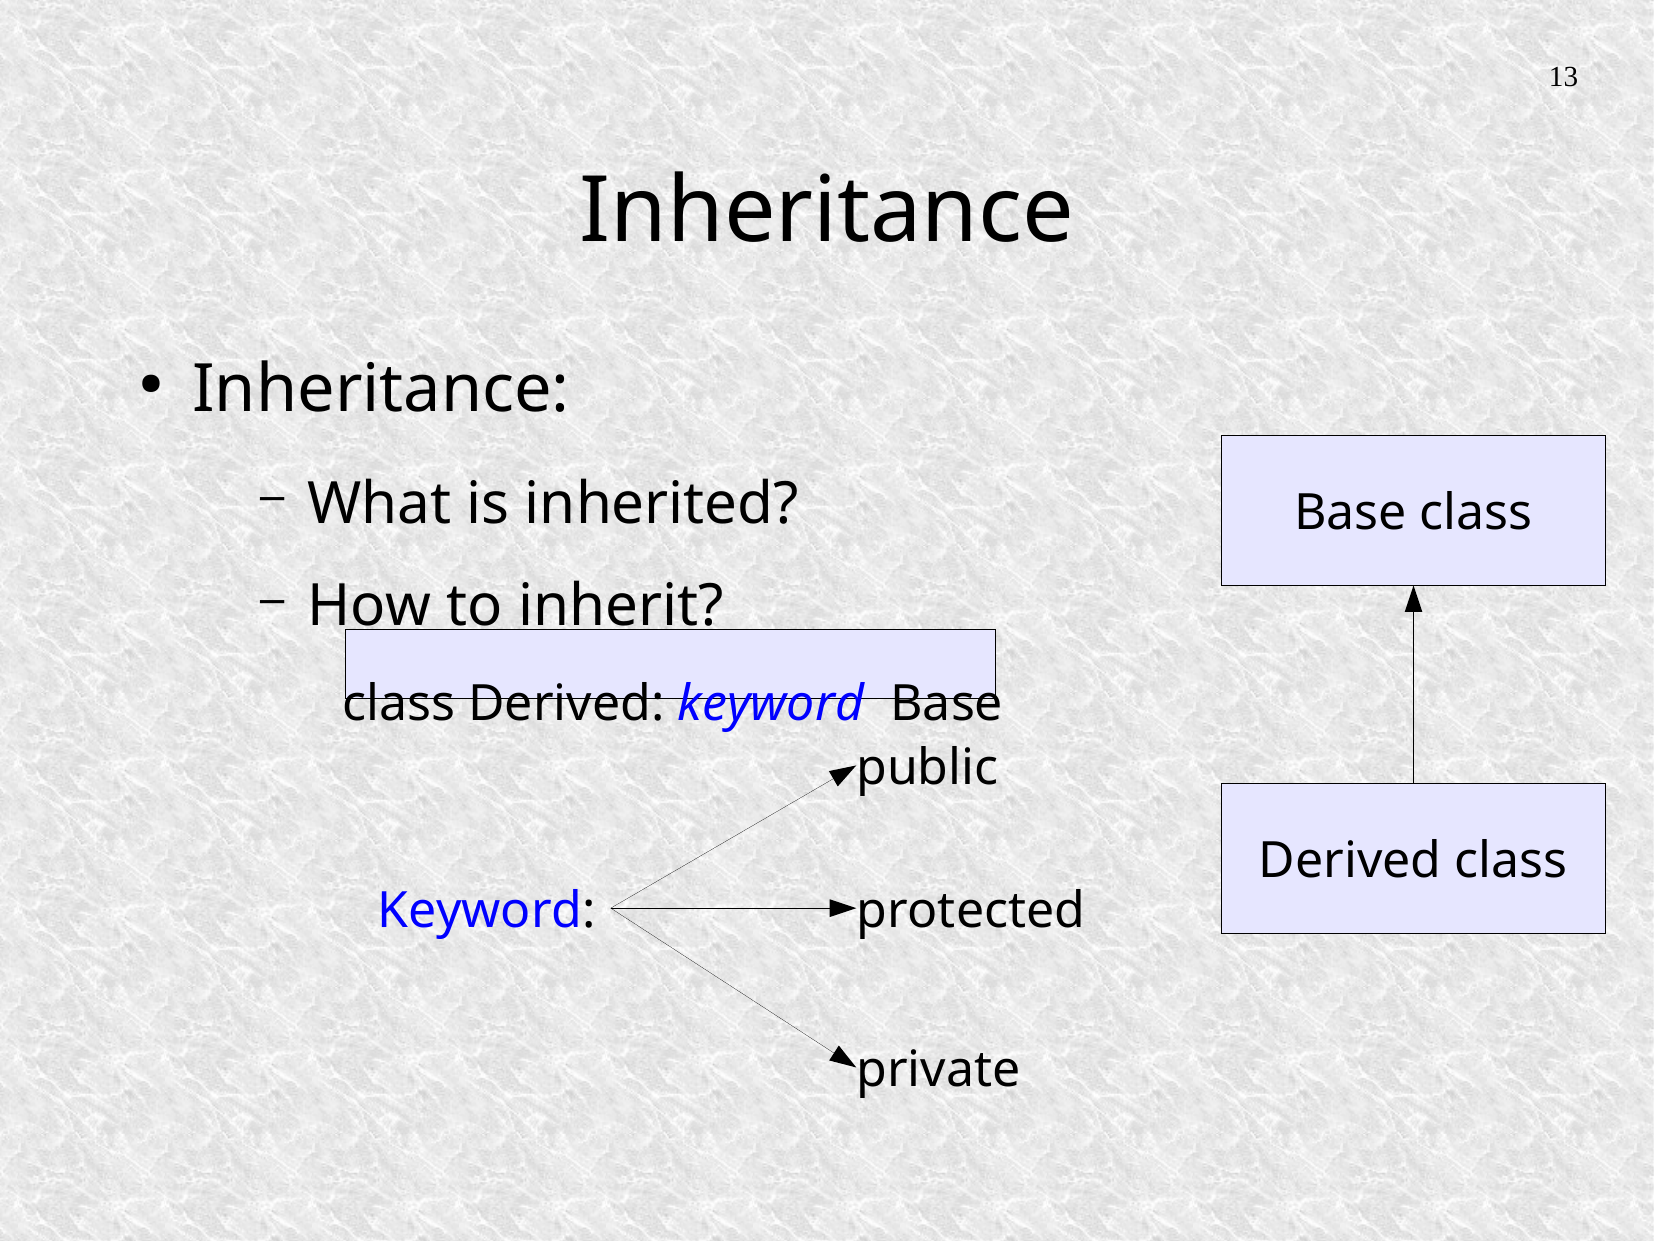

13
# Inheritance
Inheritance:
What is inherited?
How to inherit?
 class Derived: keyword Base
Base class
public
Derived class
Keyword:
protected
private